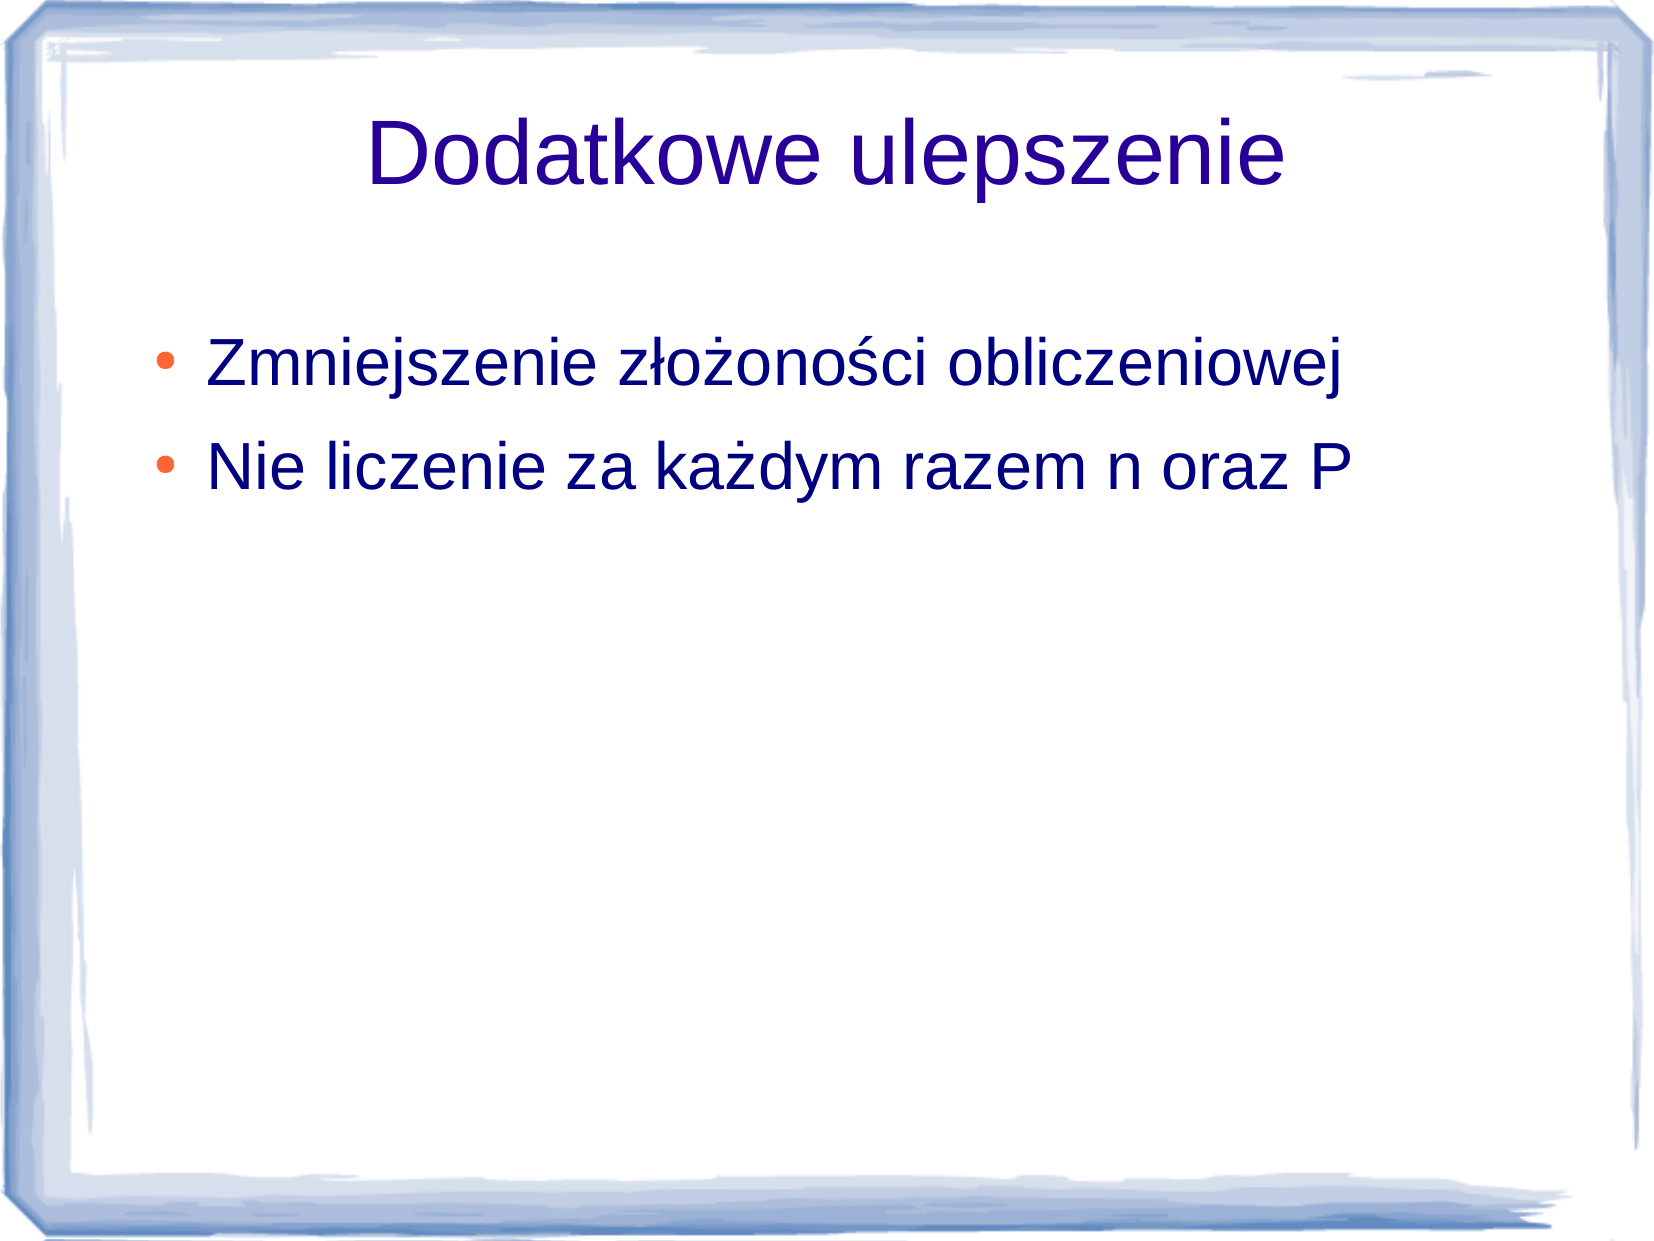

# Dodatkowe ulepszenie
Zmniejszenie złożoności obliczeniowej
Nie liczenie za każdym razem n oraz P